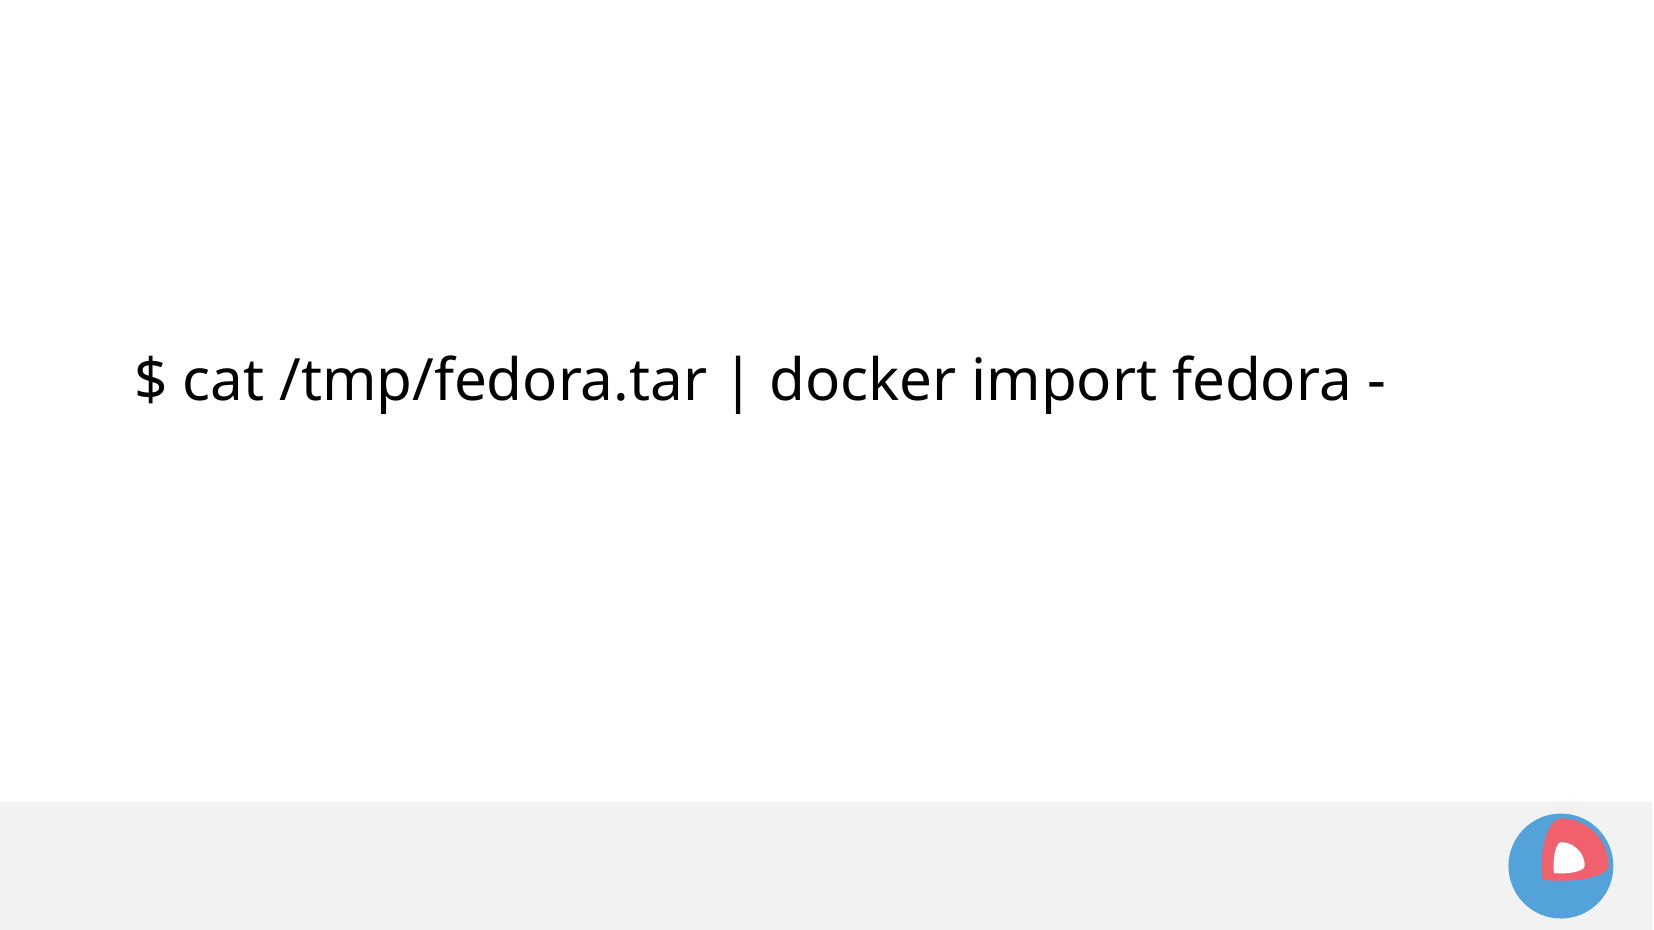

$ cat /tmp/fedora.tar | docker import fedora -